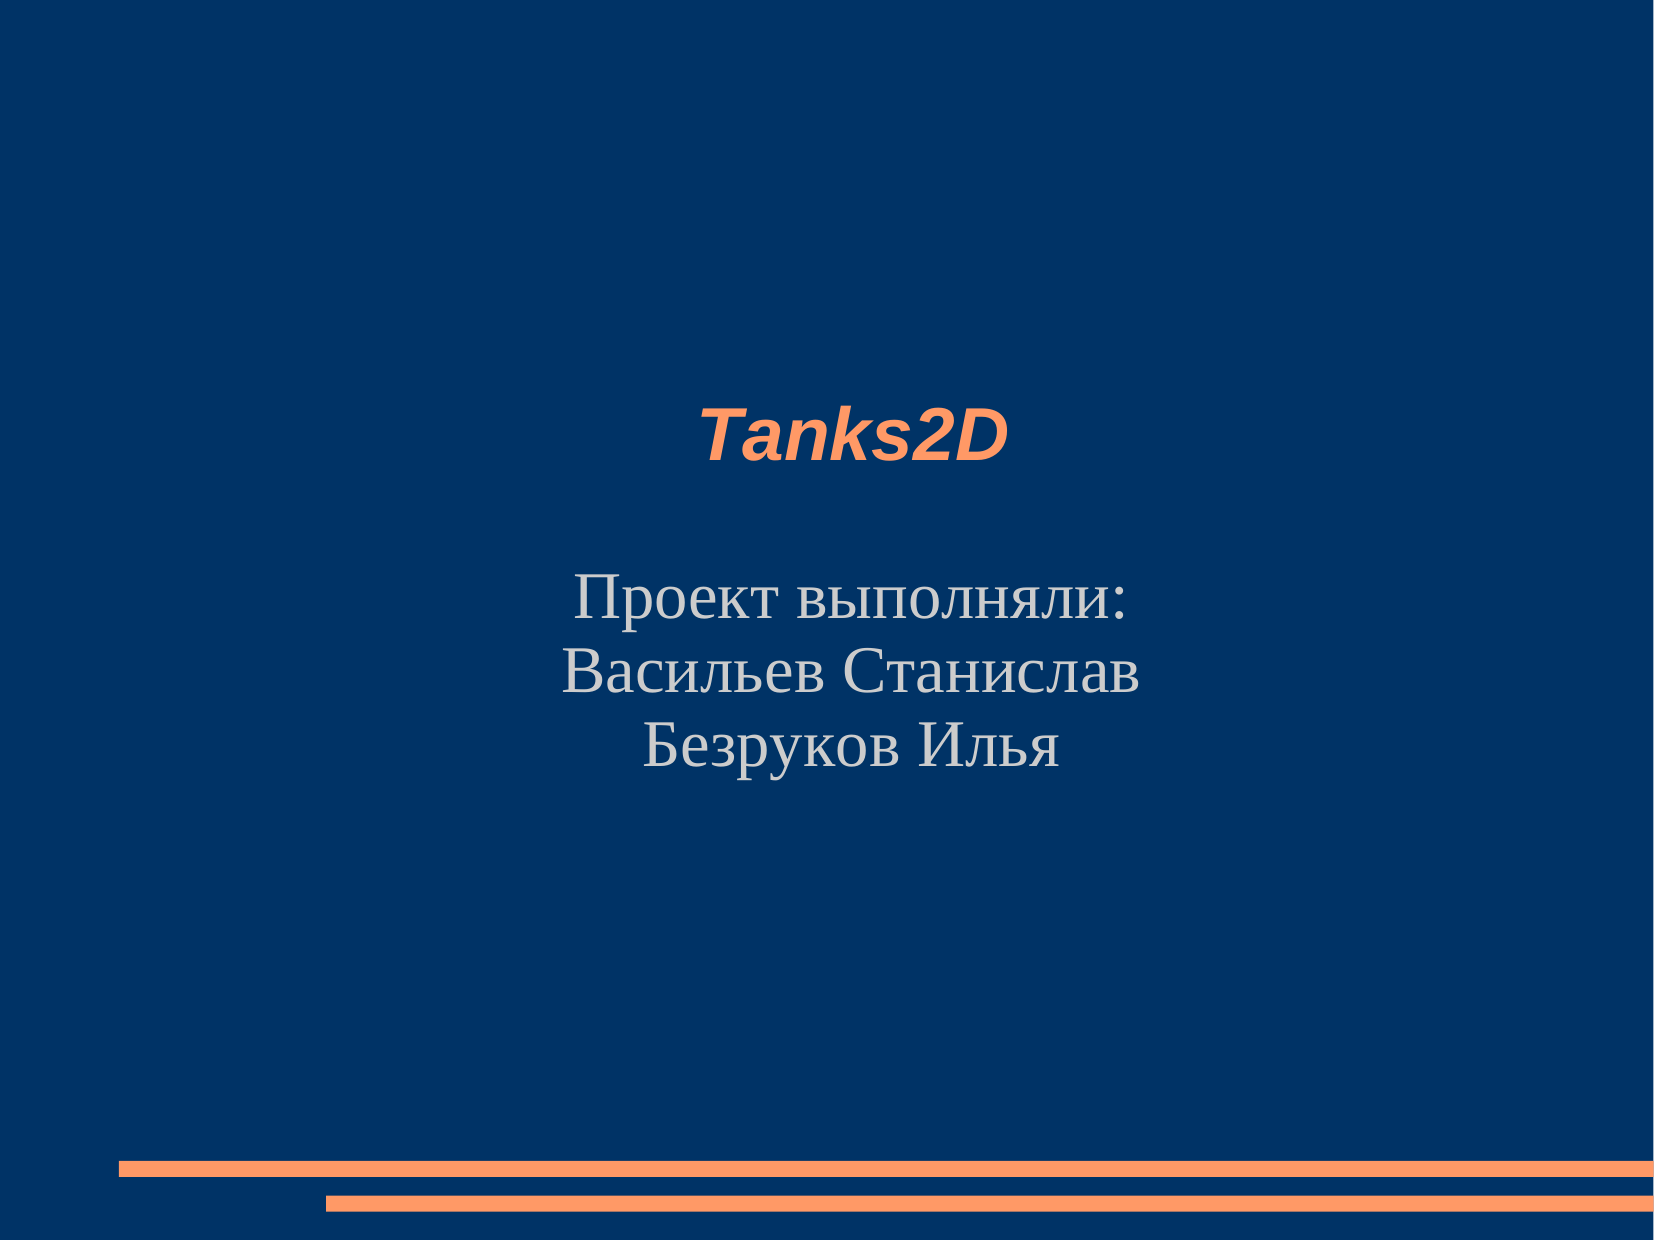

Проект выполняли:
Васильев Станислав
Безруков Илья
# Tanks2D